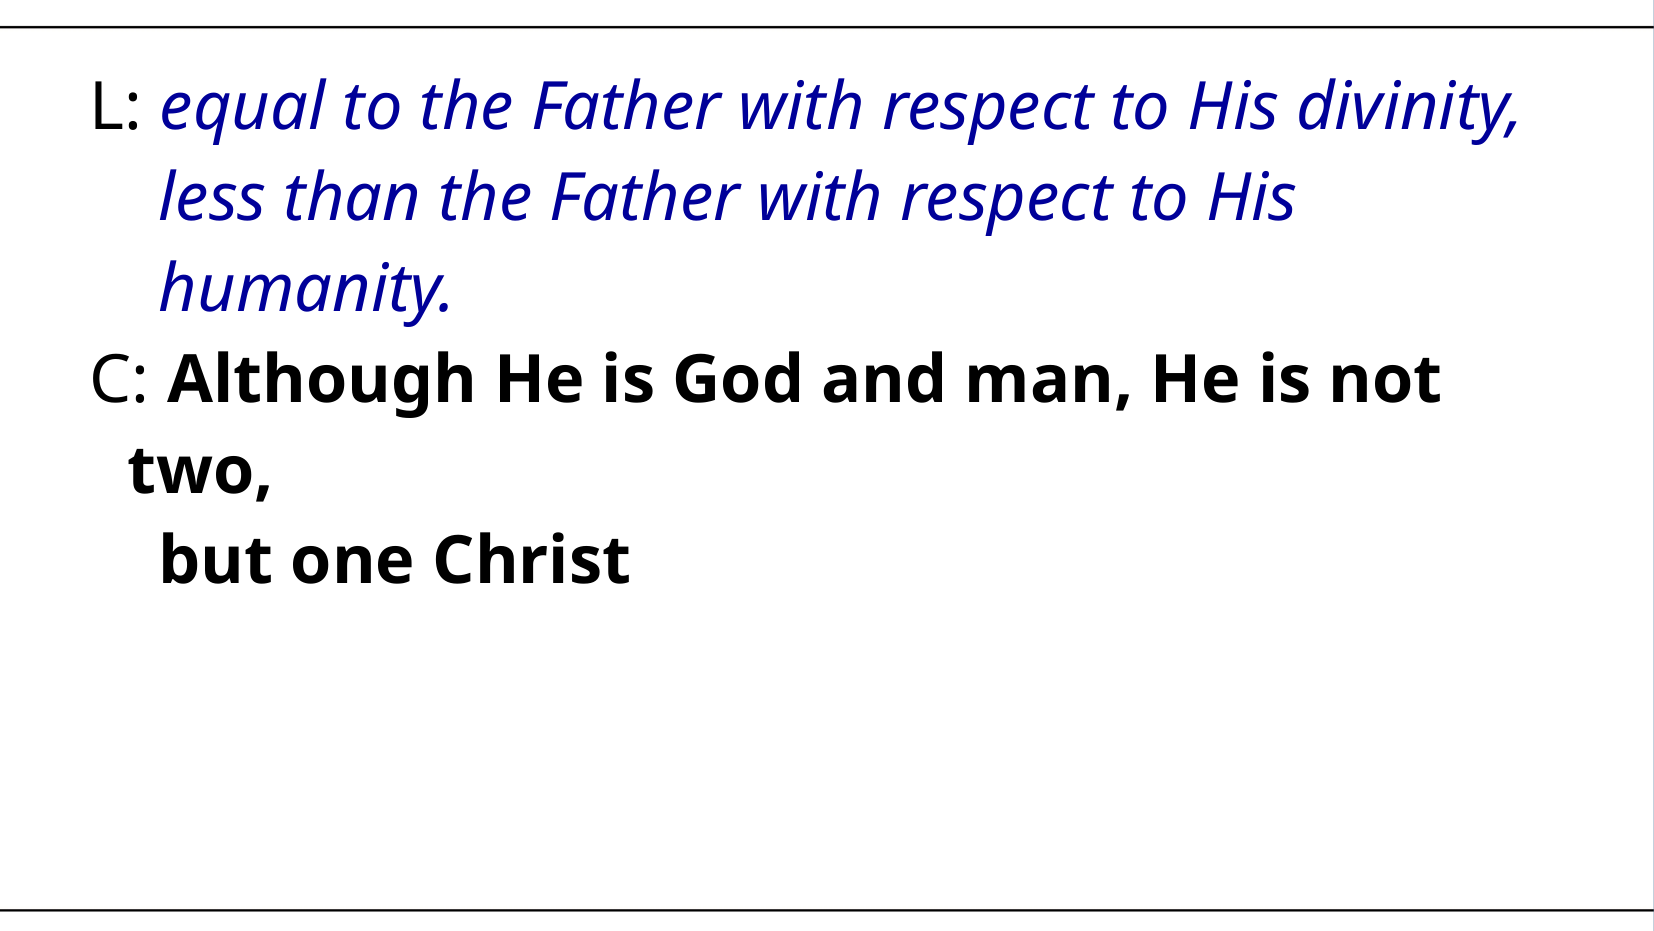

L: equal to the Father with respect to His divinity,
 less than the Father with respect to His
 humanity.
C: Although He is God and man, He is not two,
 but one Christ